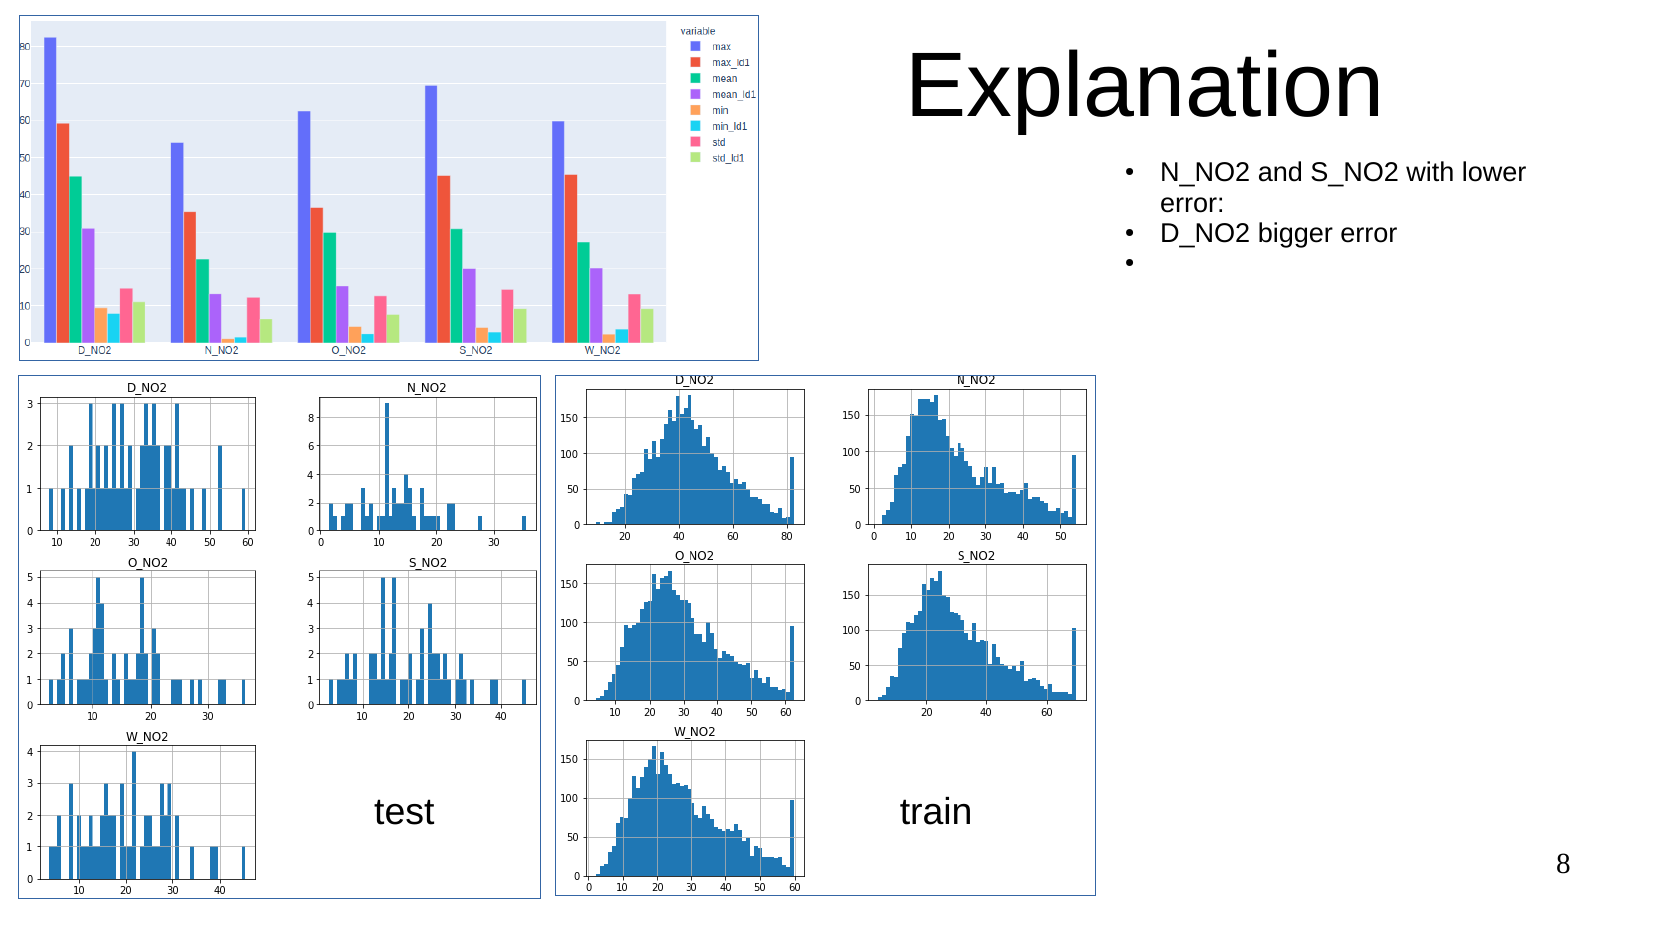

# Explanation
N_NO2 and S_NO2 with lower error:
D_NO2 bigger error
test
train
8